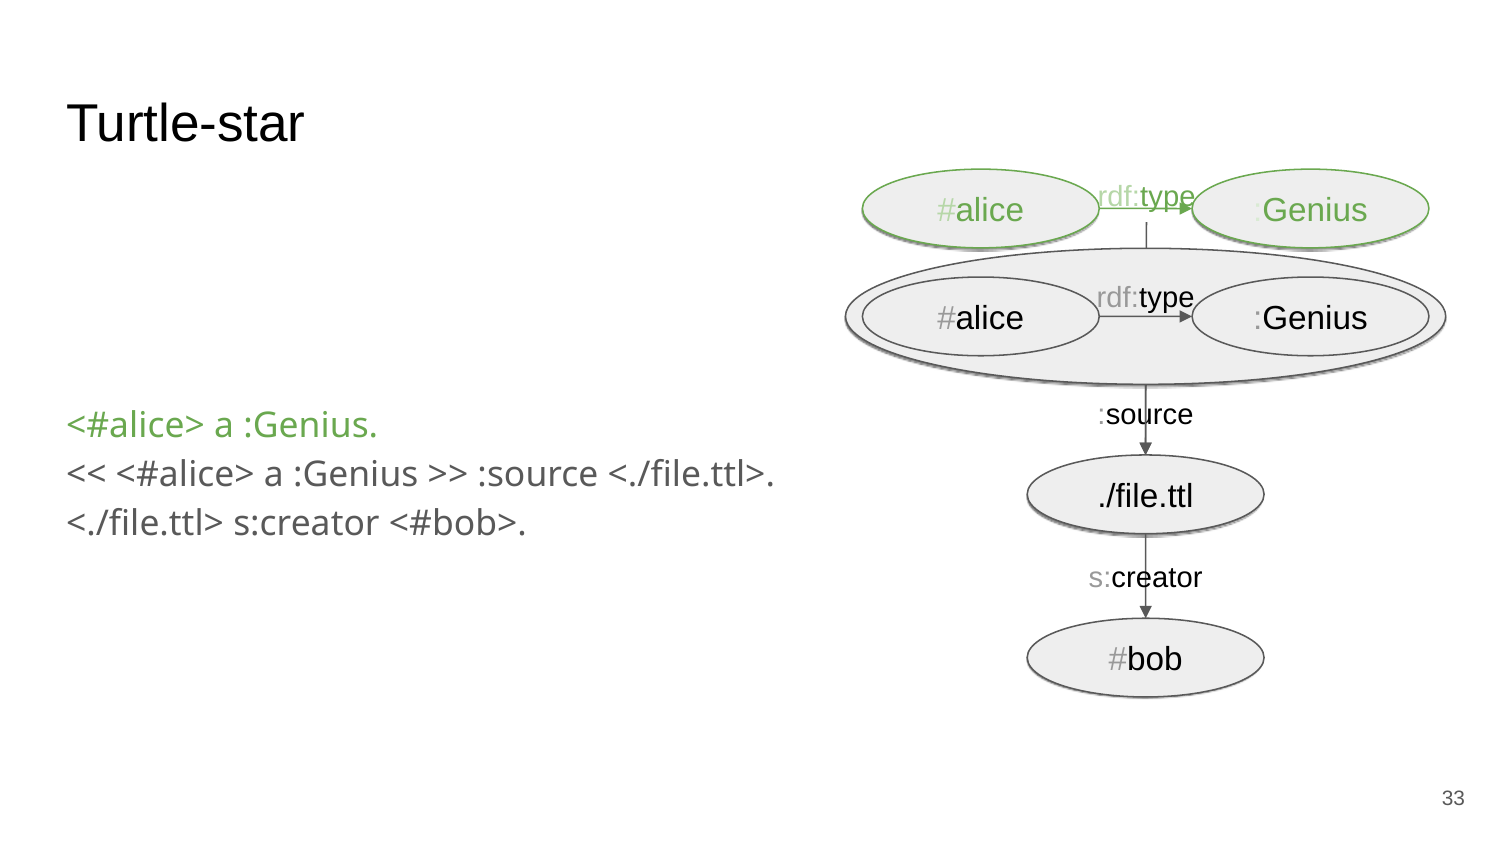

Turtle-star
rdf:type
#alice
:Genius
# <#alice> a :Genius. << <#alice> a :Genius >> :source <./file.ttl>. <./file.ttl> s:creator <#bob>.
rdf:type
#alice
:Genius
:source
./file.ttl
s:creator
#bob